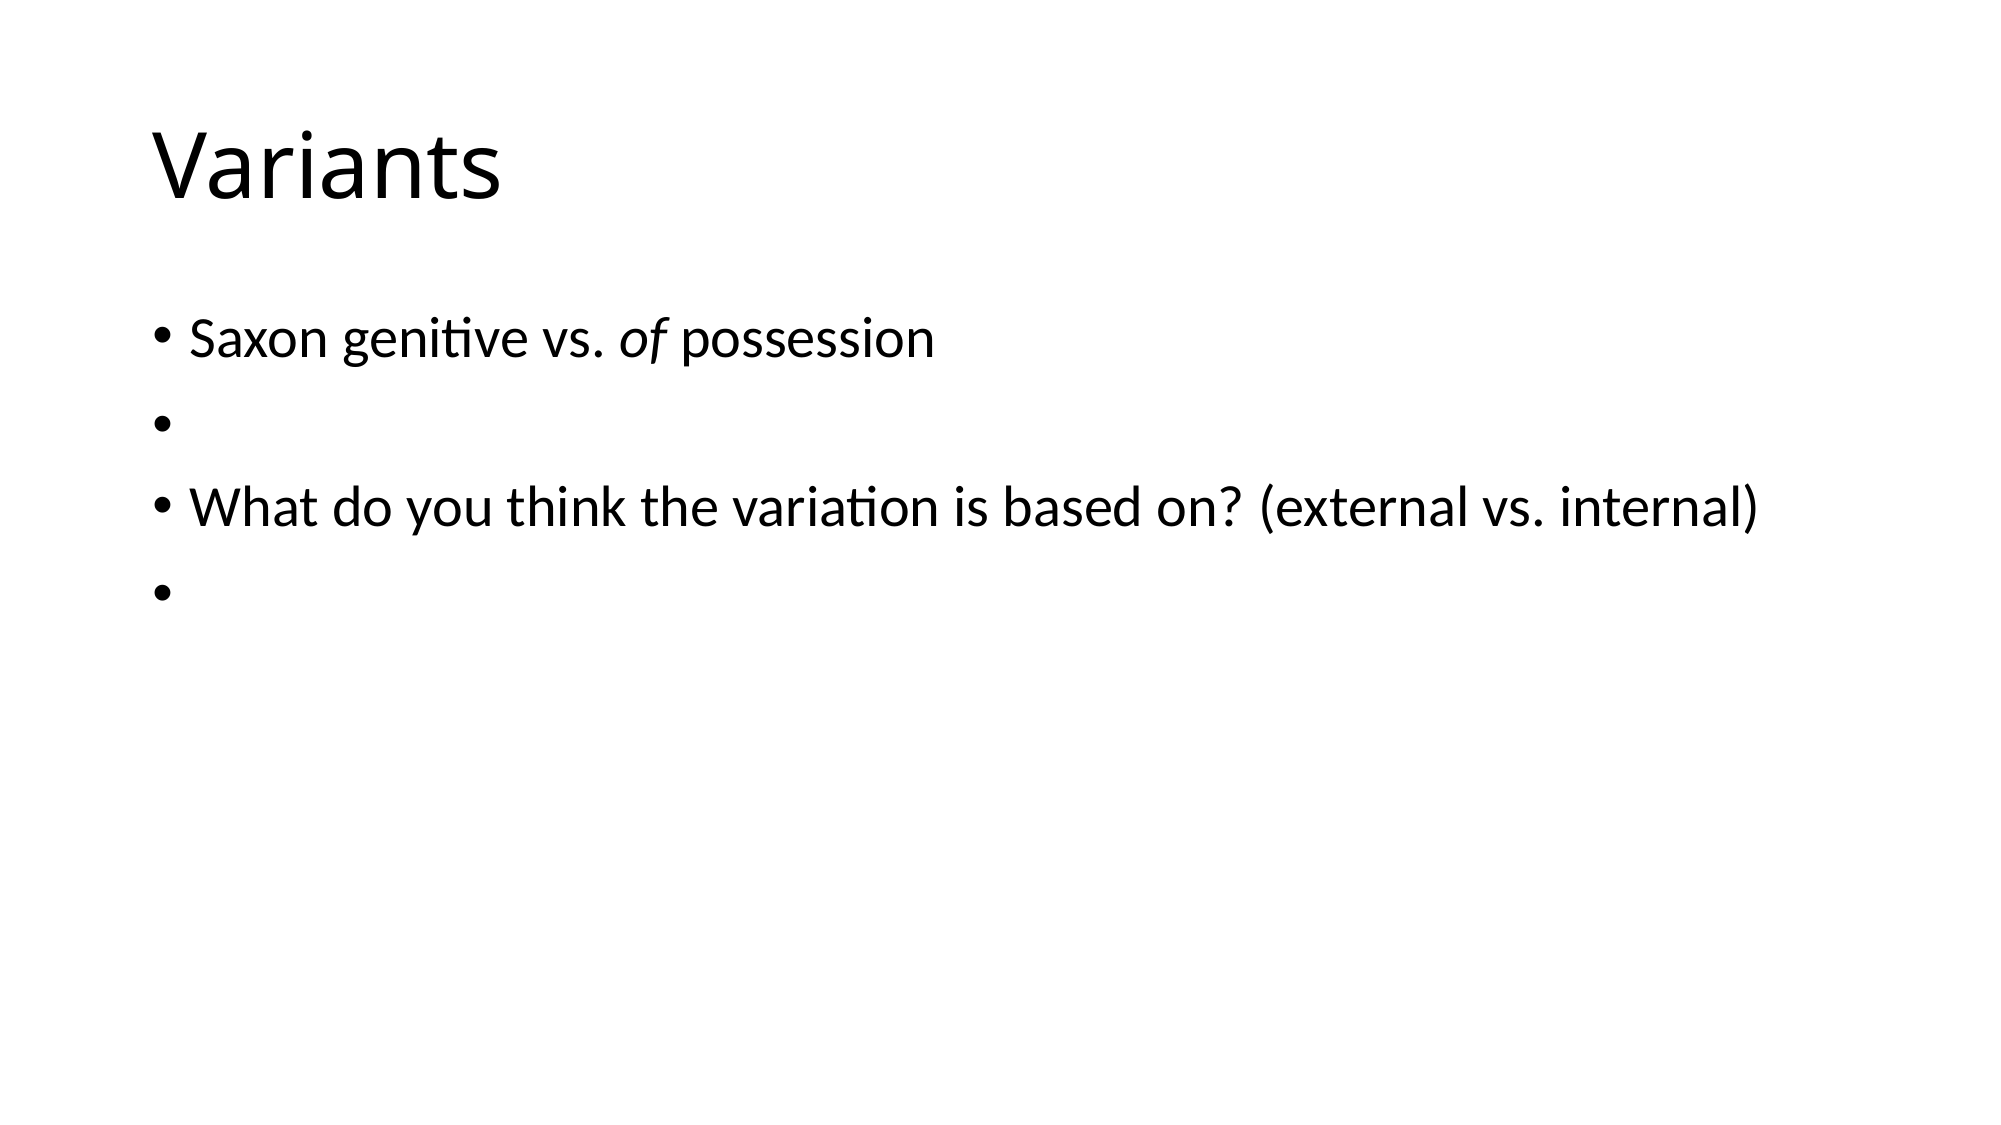

# Variants
Saxon genitive vs. of possession
What do you think the variation is based on? (external vs. internal)